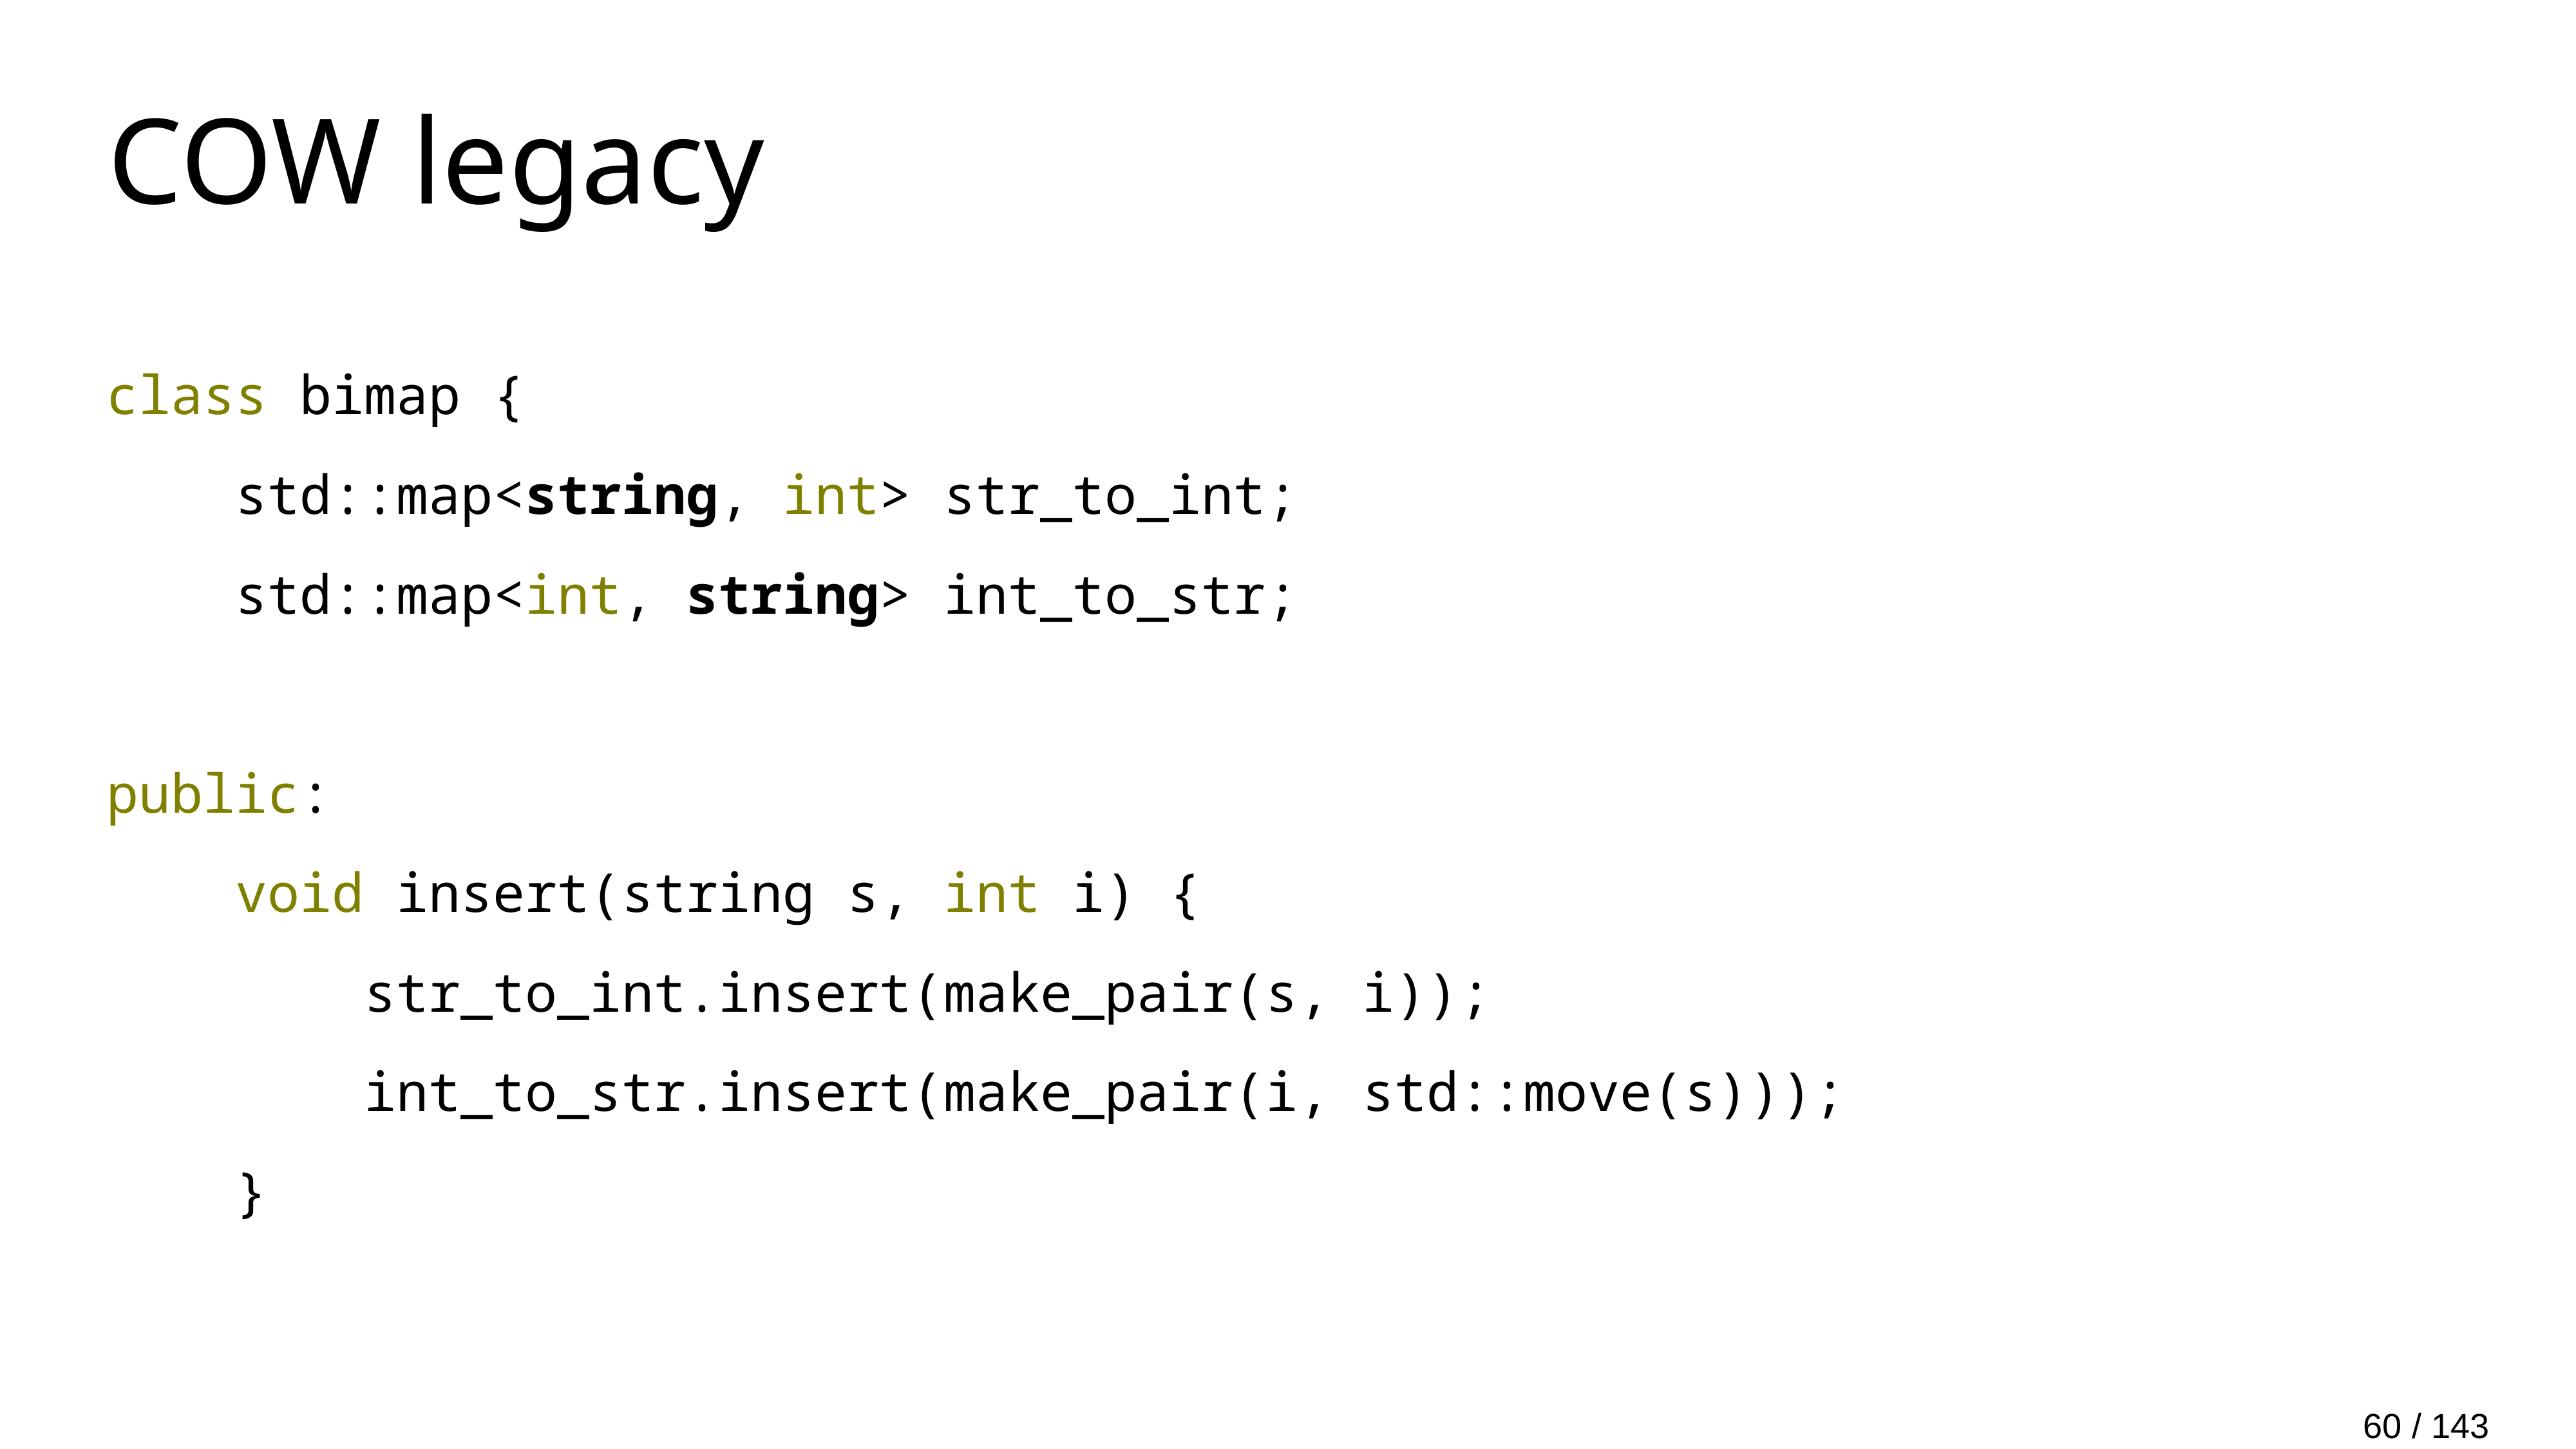

# COW legacy
class bimap {
 std::map<string, int> str_to_int;
 std::map<int, string> int_to_str;
public:
 void insert(string s, int i) {
 str_to_int.insert(make_pair(s, i));
 int_to_str.insert(make_pair(i, std::move(s)));
 }